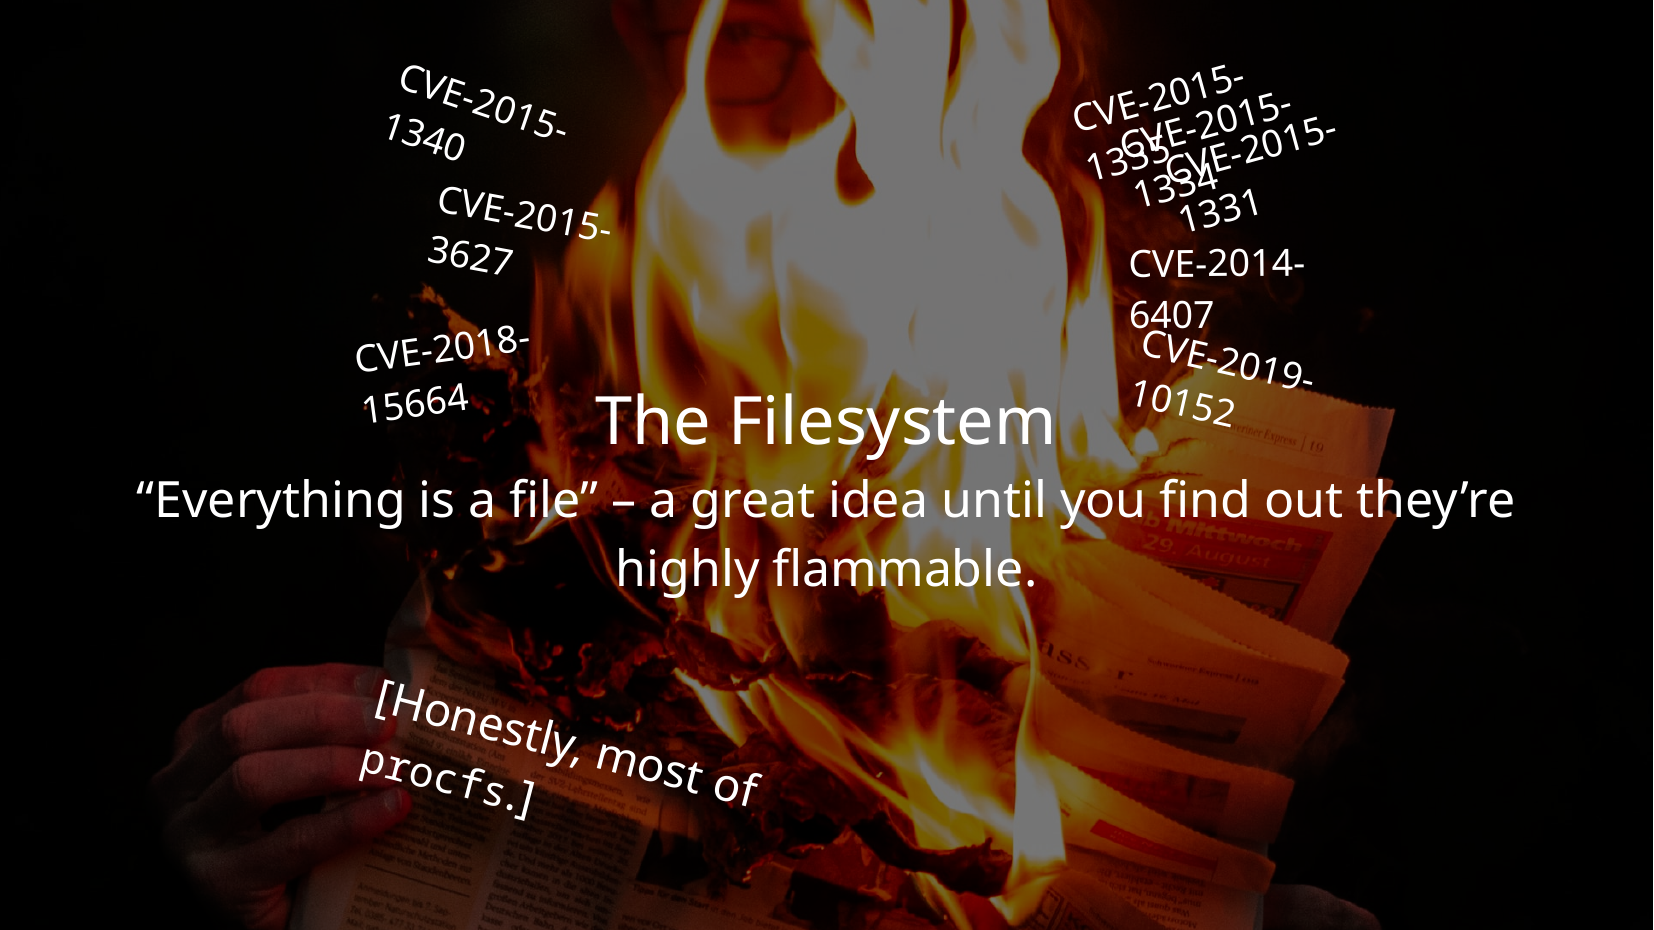

CVE-2015-1335
CVE-2015-1340
CVE-2015-1334
CVE-2015-1331
CVE-2015-3627
The Filesystem
“Everything is a file” – a great idea until you find out they’re highly flammable.
CVE-2014-6407
CVE-2018-15664
CVE-2019-10152
[Honestly, most of procfs.]